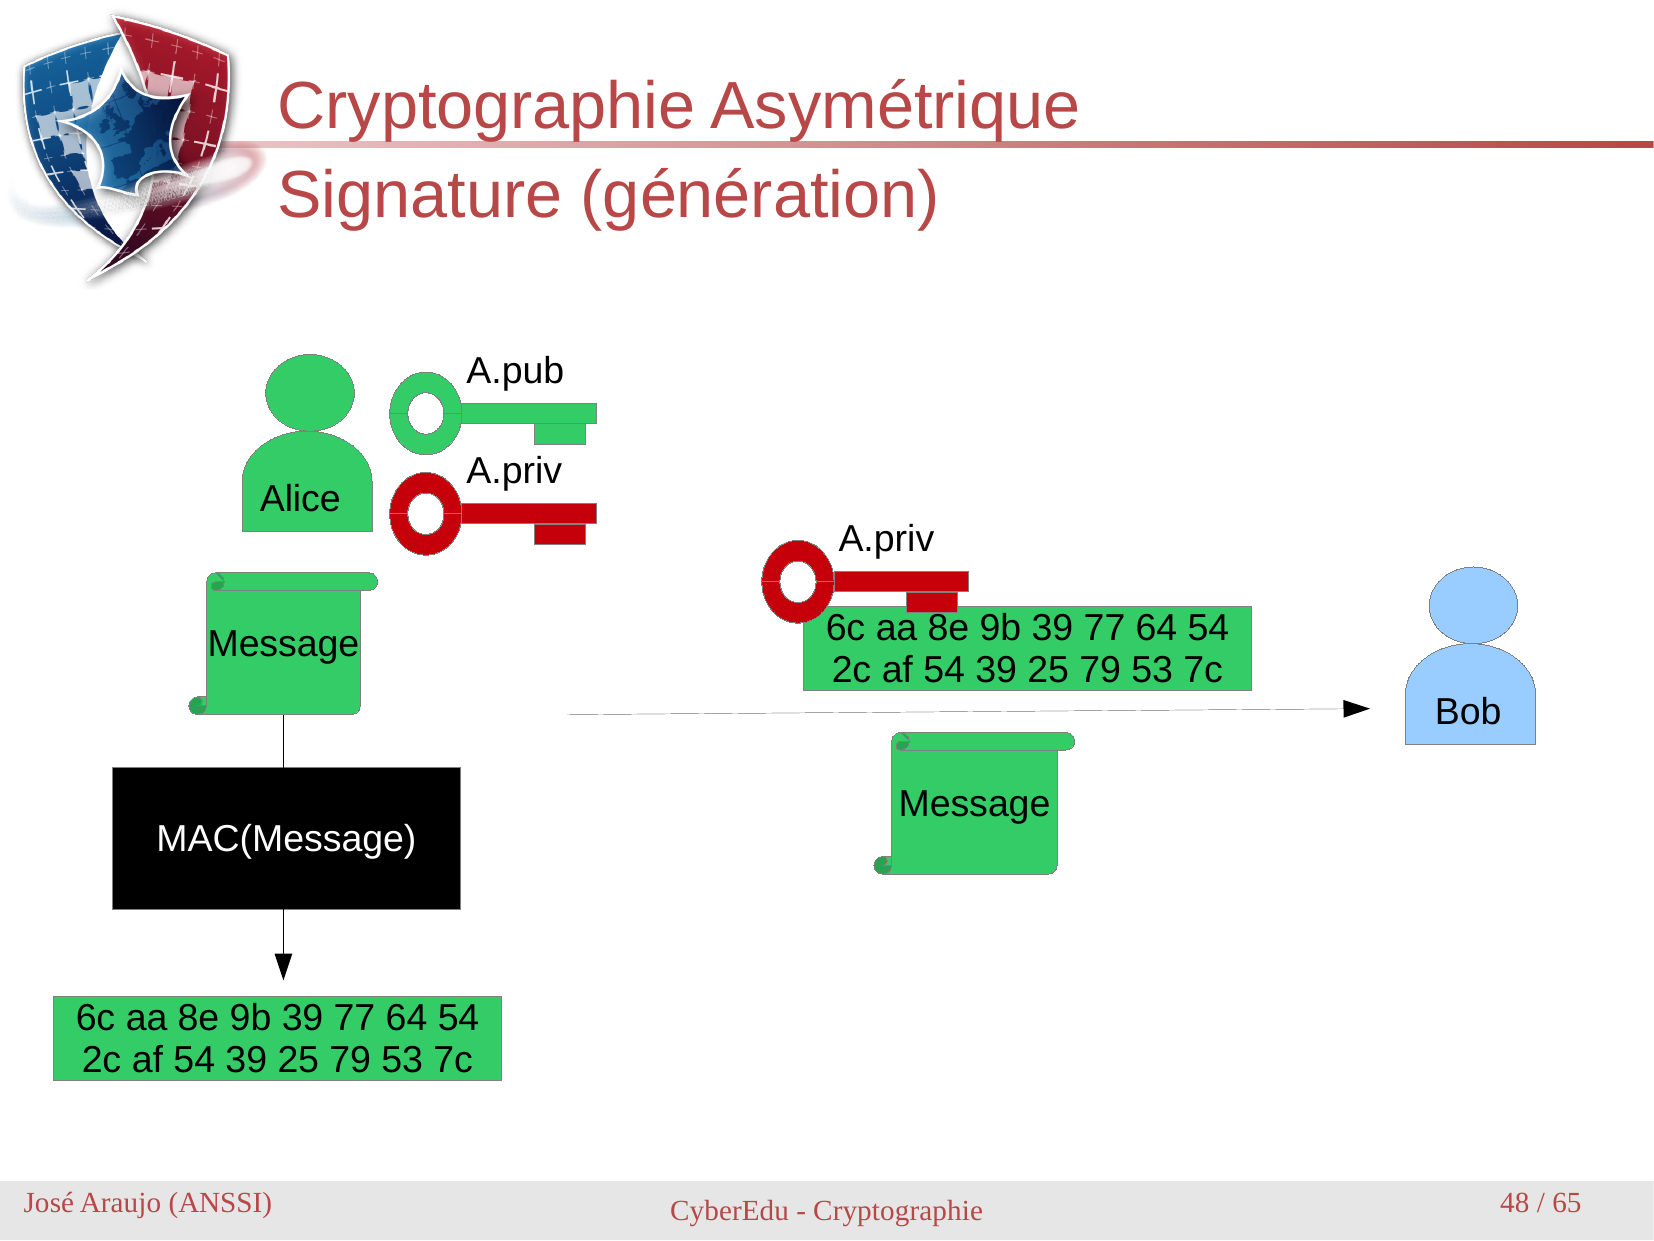

# Cryptographie Asymétrique Signature (génération)
A.pub
A.priv
Alice
A.priv
6c aa 8e 9b 39 77 64 54
2c af 54 39 25 79 53 7c
Bob
Message
MAC(Message)
6c aa 8e 9b 39 77 64 54
2c af 54 39 25 79 53 7c
Message